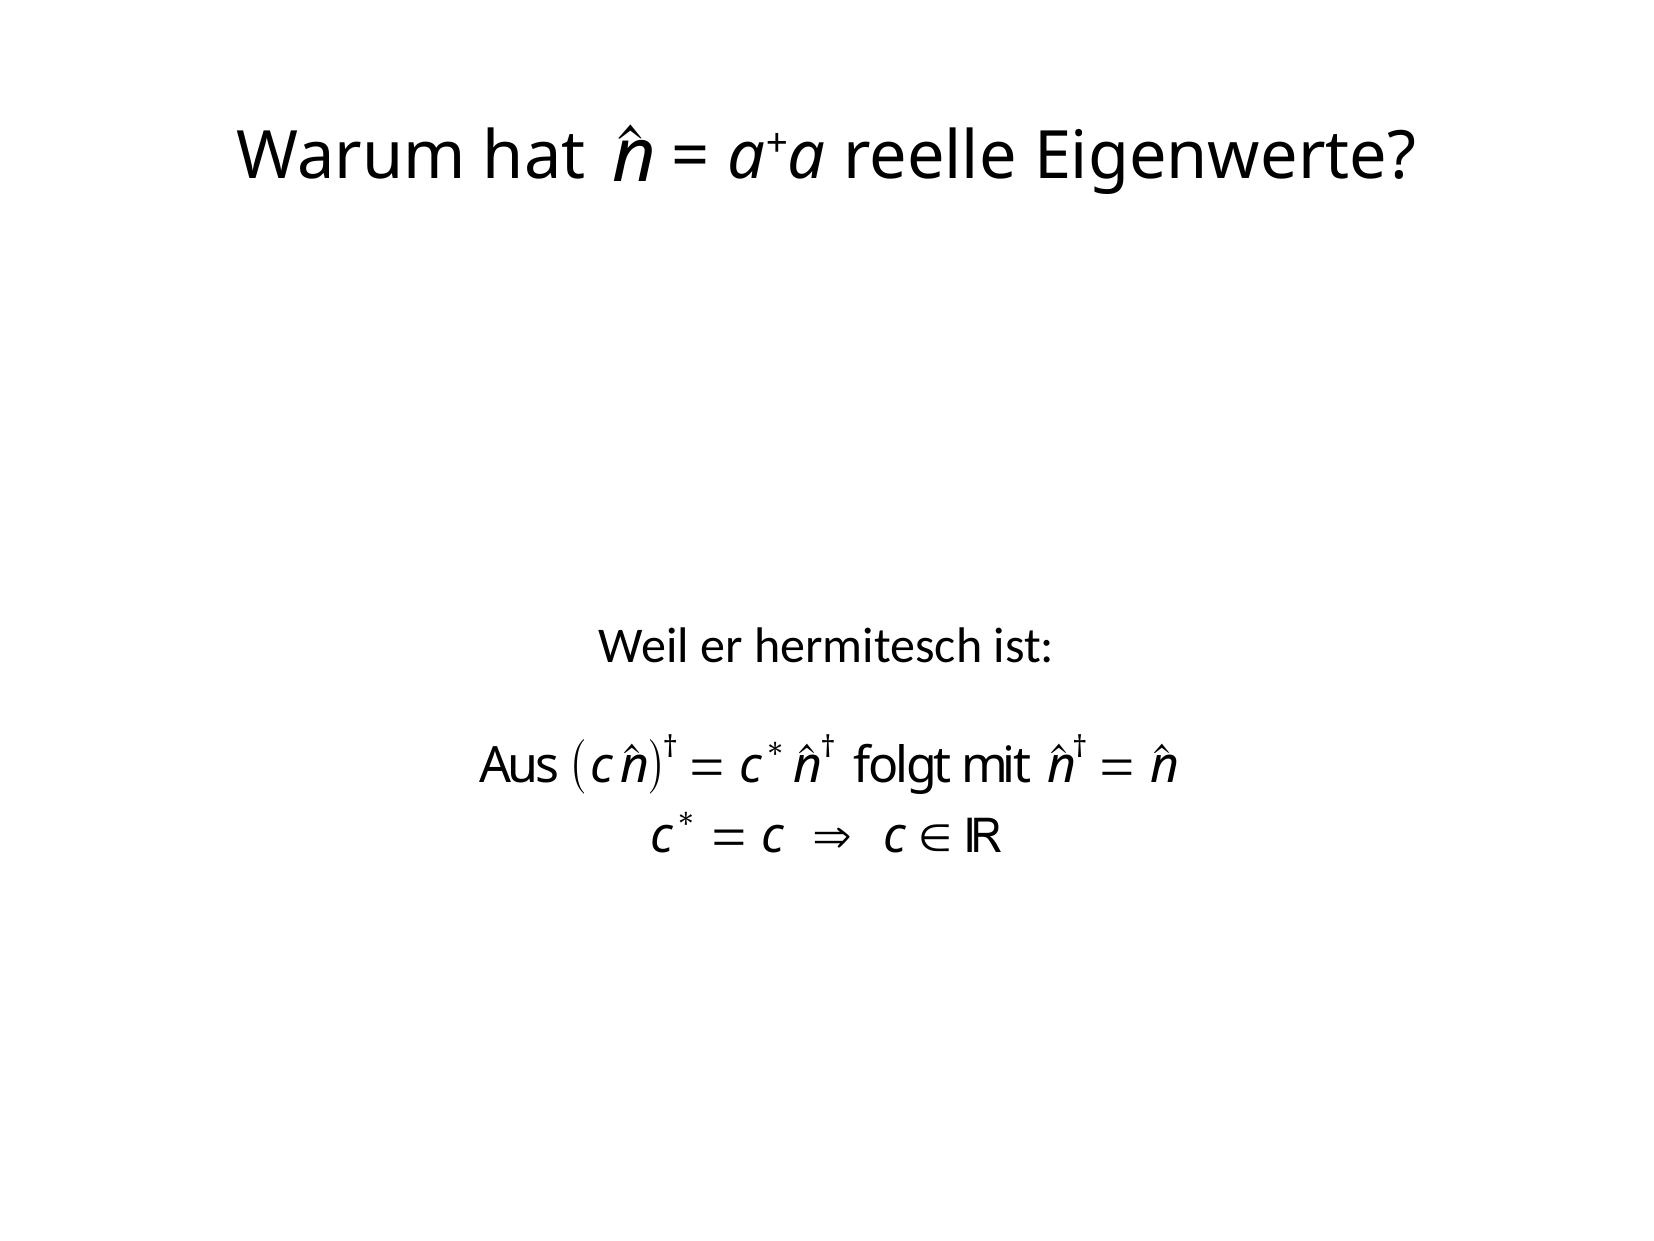

# Warum hat = a+a reelle Eigenwerte?
Weil er hermitesch ist: